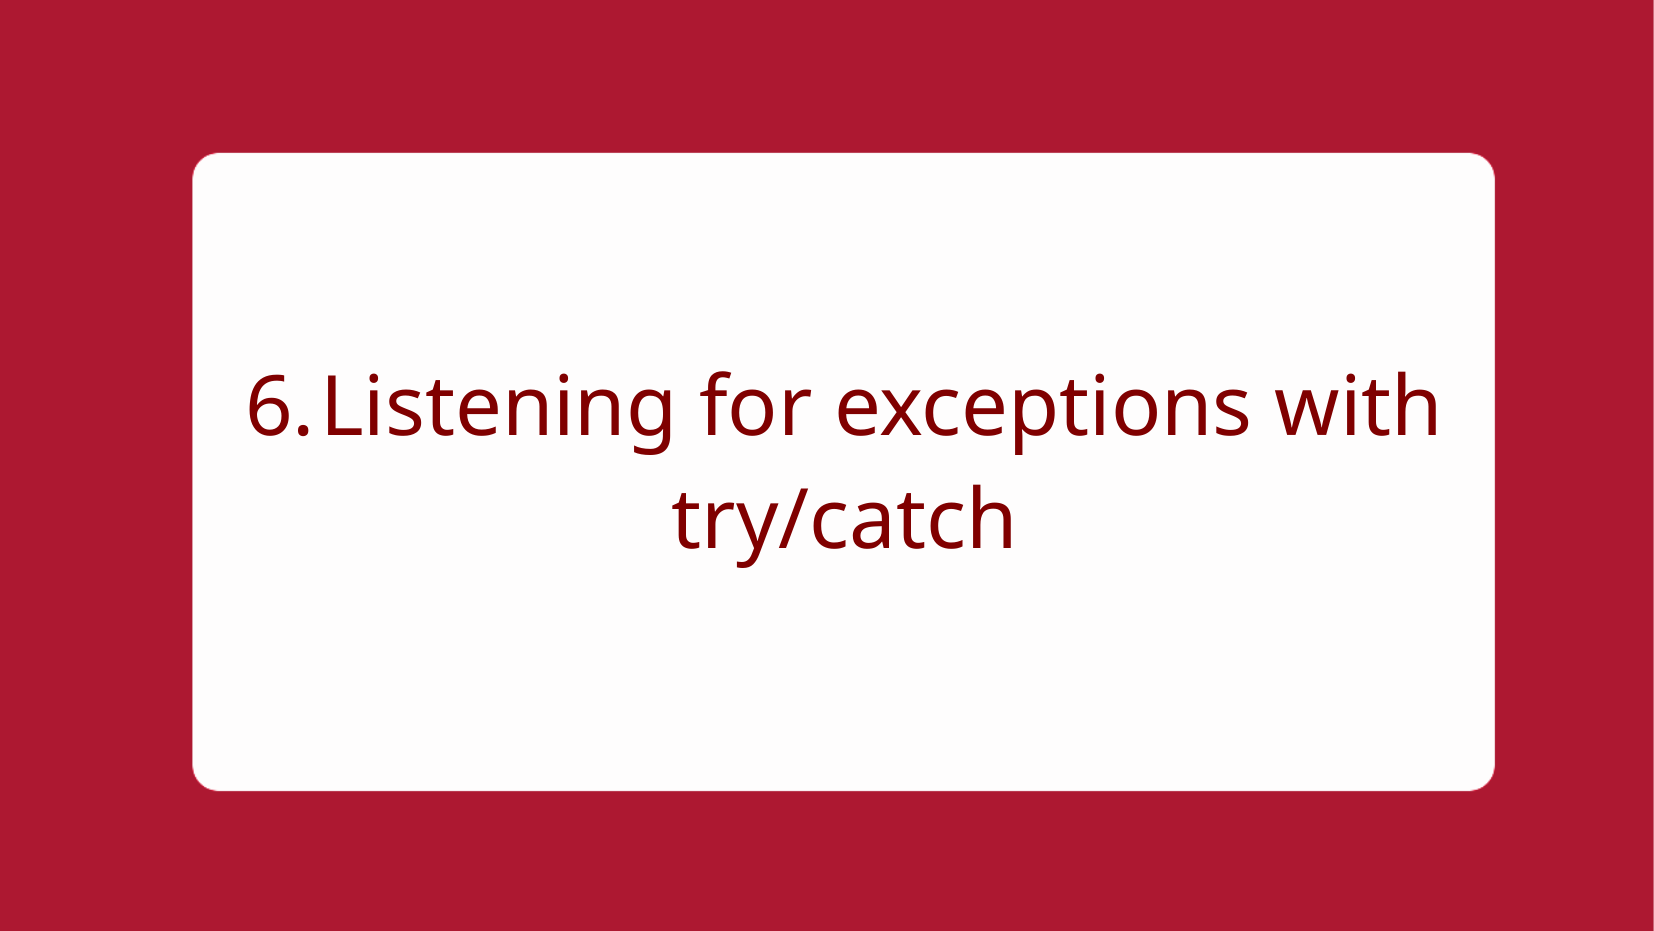

# 6.	Listening for exceptions with try/catch